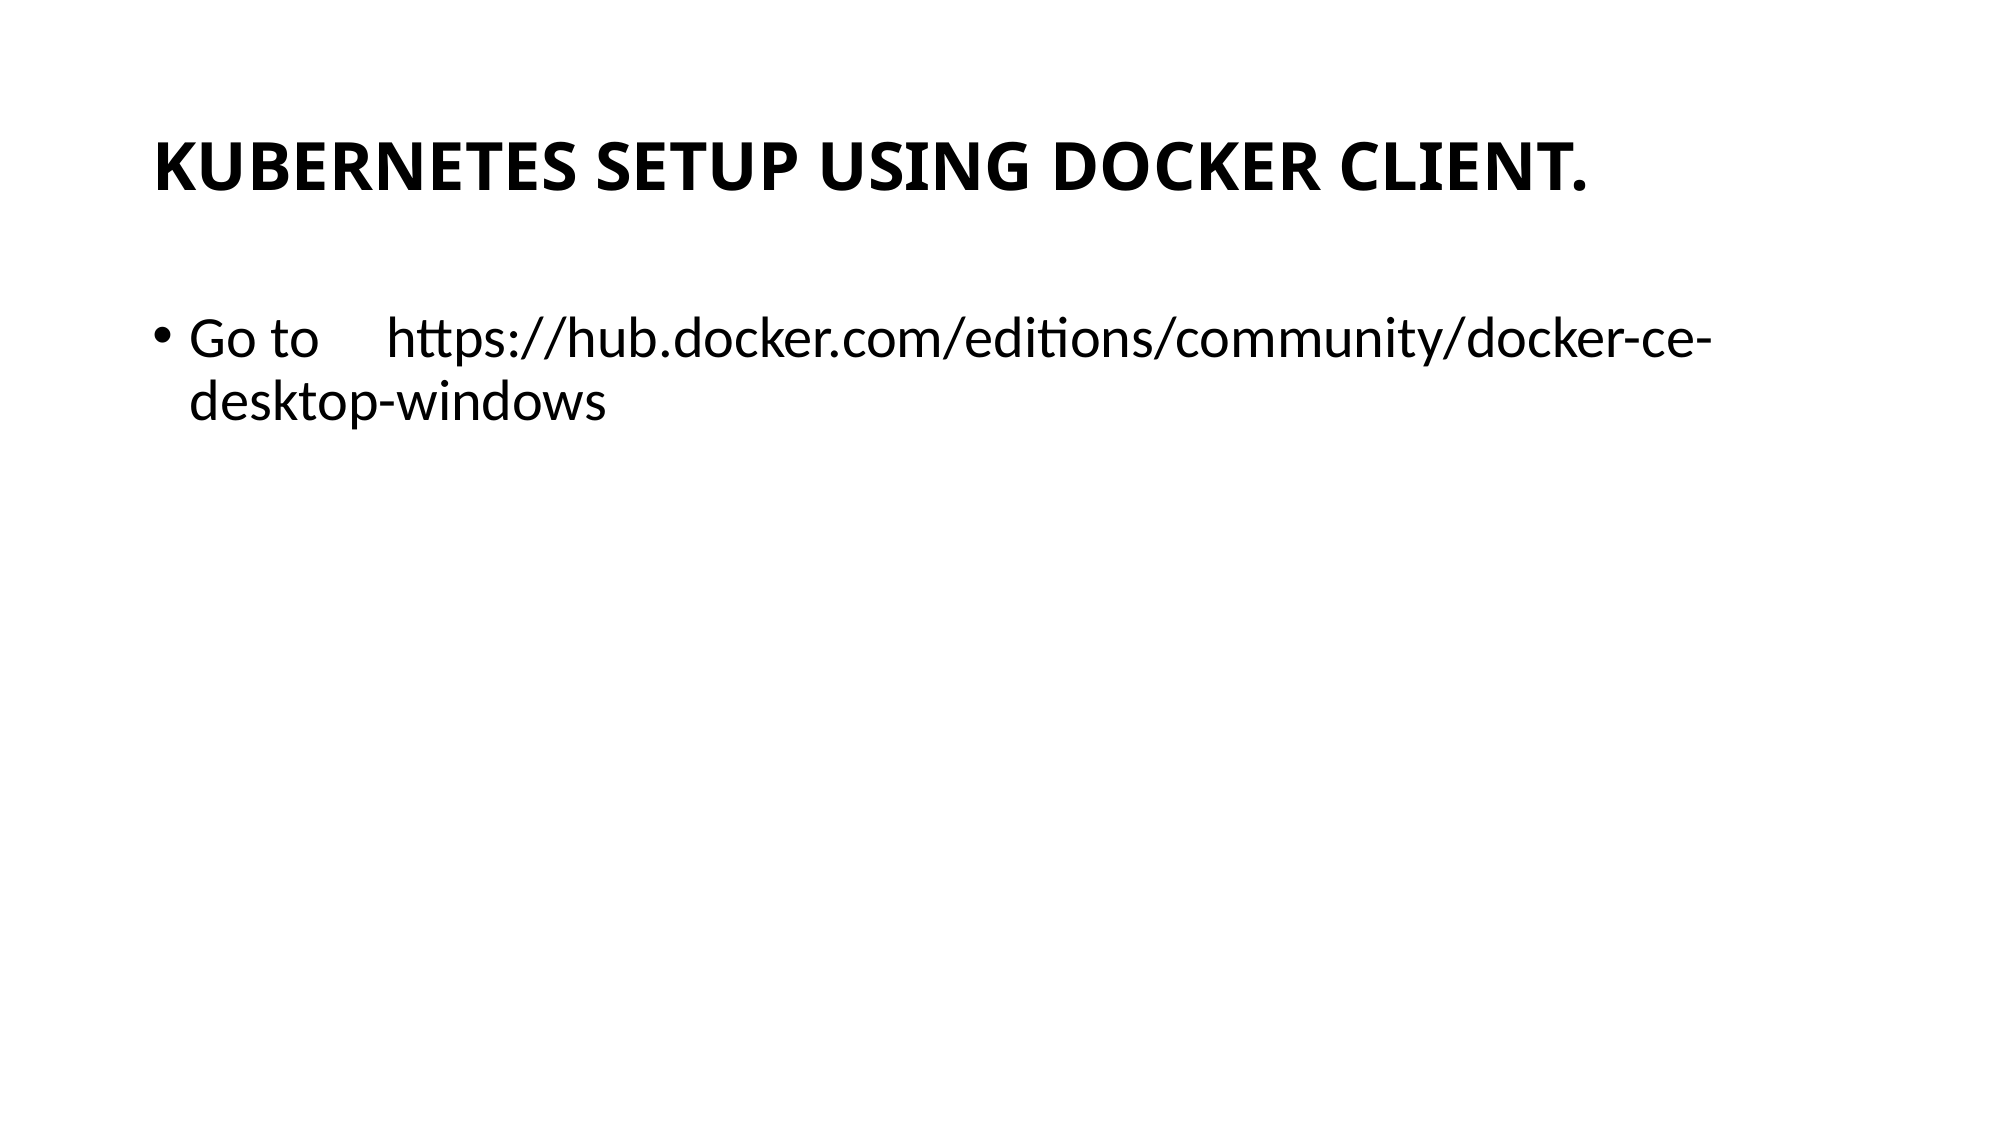

# KUBERNETES SETUP USING DOCKER CLIENT.
Go to https://hub.docker.com/editions/community/docker-ce-desktop-windows